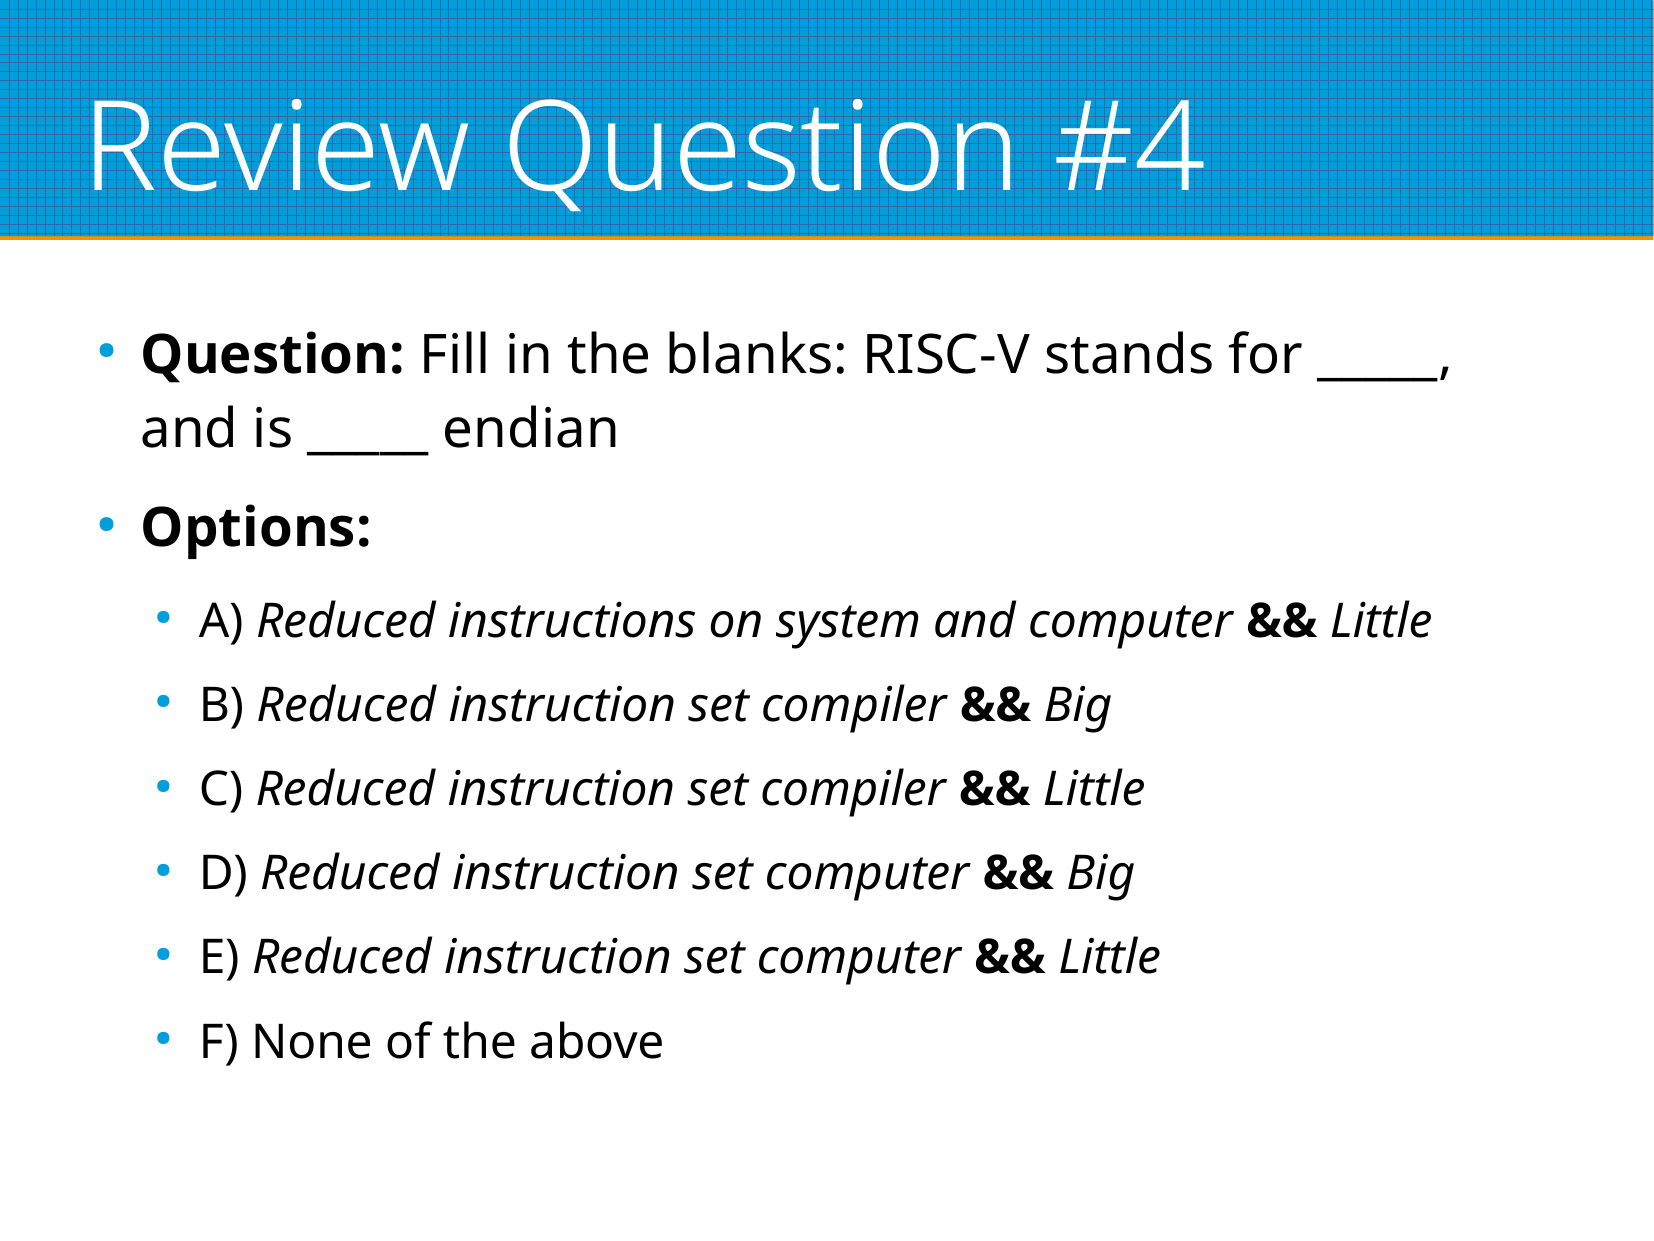

# Review Question #4
Question: Fill in the blanks: RISC-V stands for _____, and is _____ endian
Options:
A) Reduced instructions on system and computer && Little
B) Reduced instruction set compiler && Big
C) Reduced instruction set compiler && Little
D) Reduced instruction set computer && Big
E) Reduced instruction set computer && Little
F) None of the above